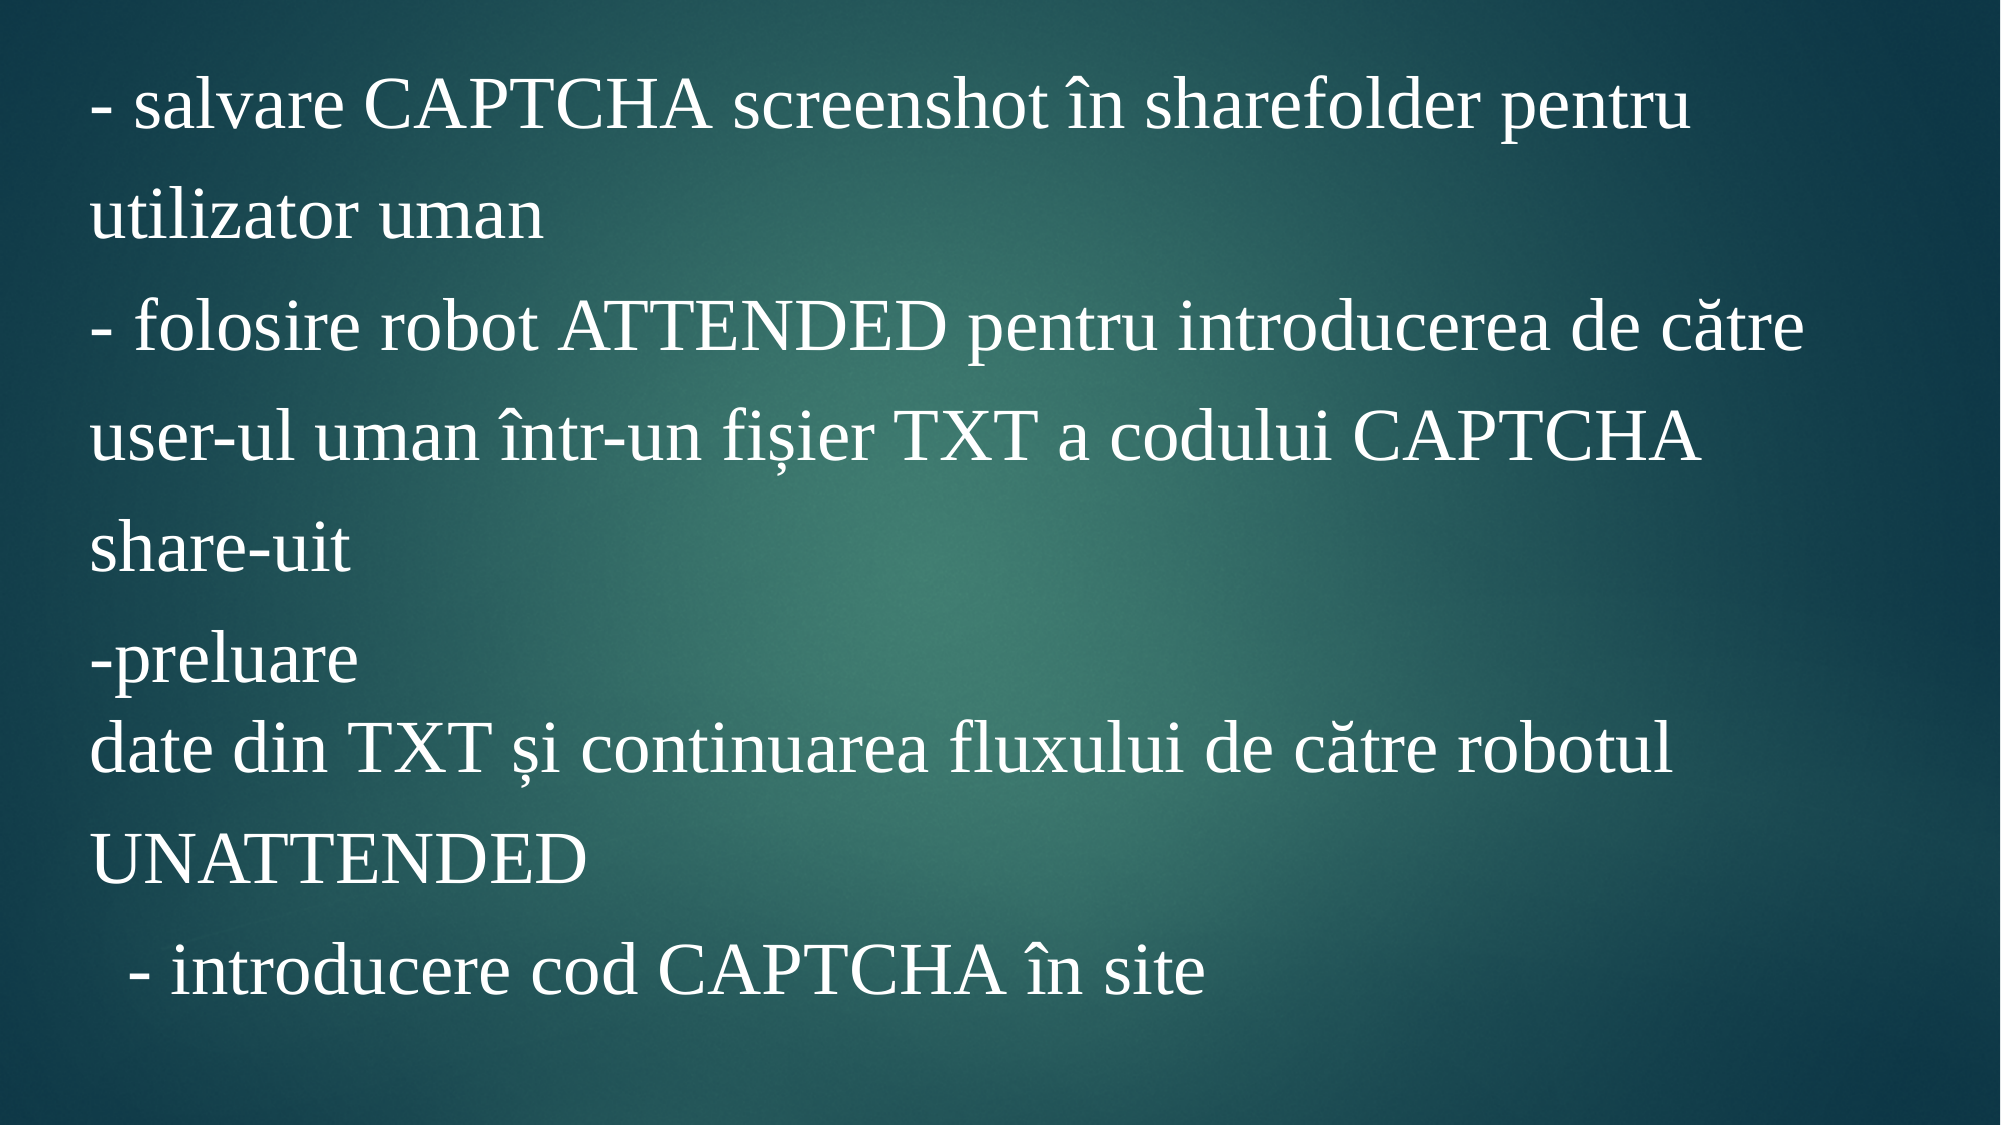

# - salvare CAPTCHA screenshot în sharefolder pentru
utilizator uman
- folosire robot ATTENDED pentru introducerea de către
user-ul uman într-un fișier TXT a codului CAPTCHA
share-uit
-preluare date din TXT și continuarea fluxului de către robotul
UNATTENDED
  - introducere cod CAPTCHA în site